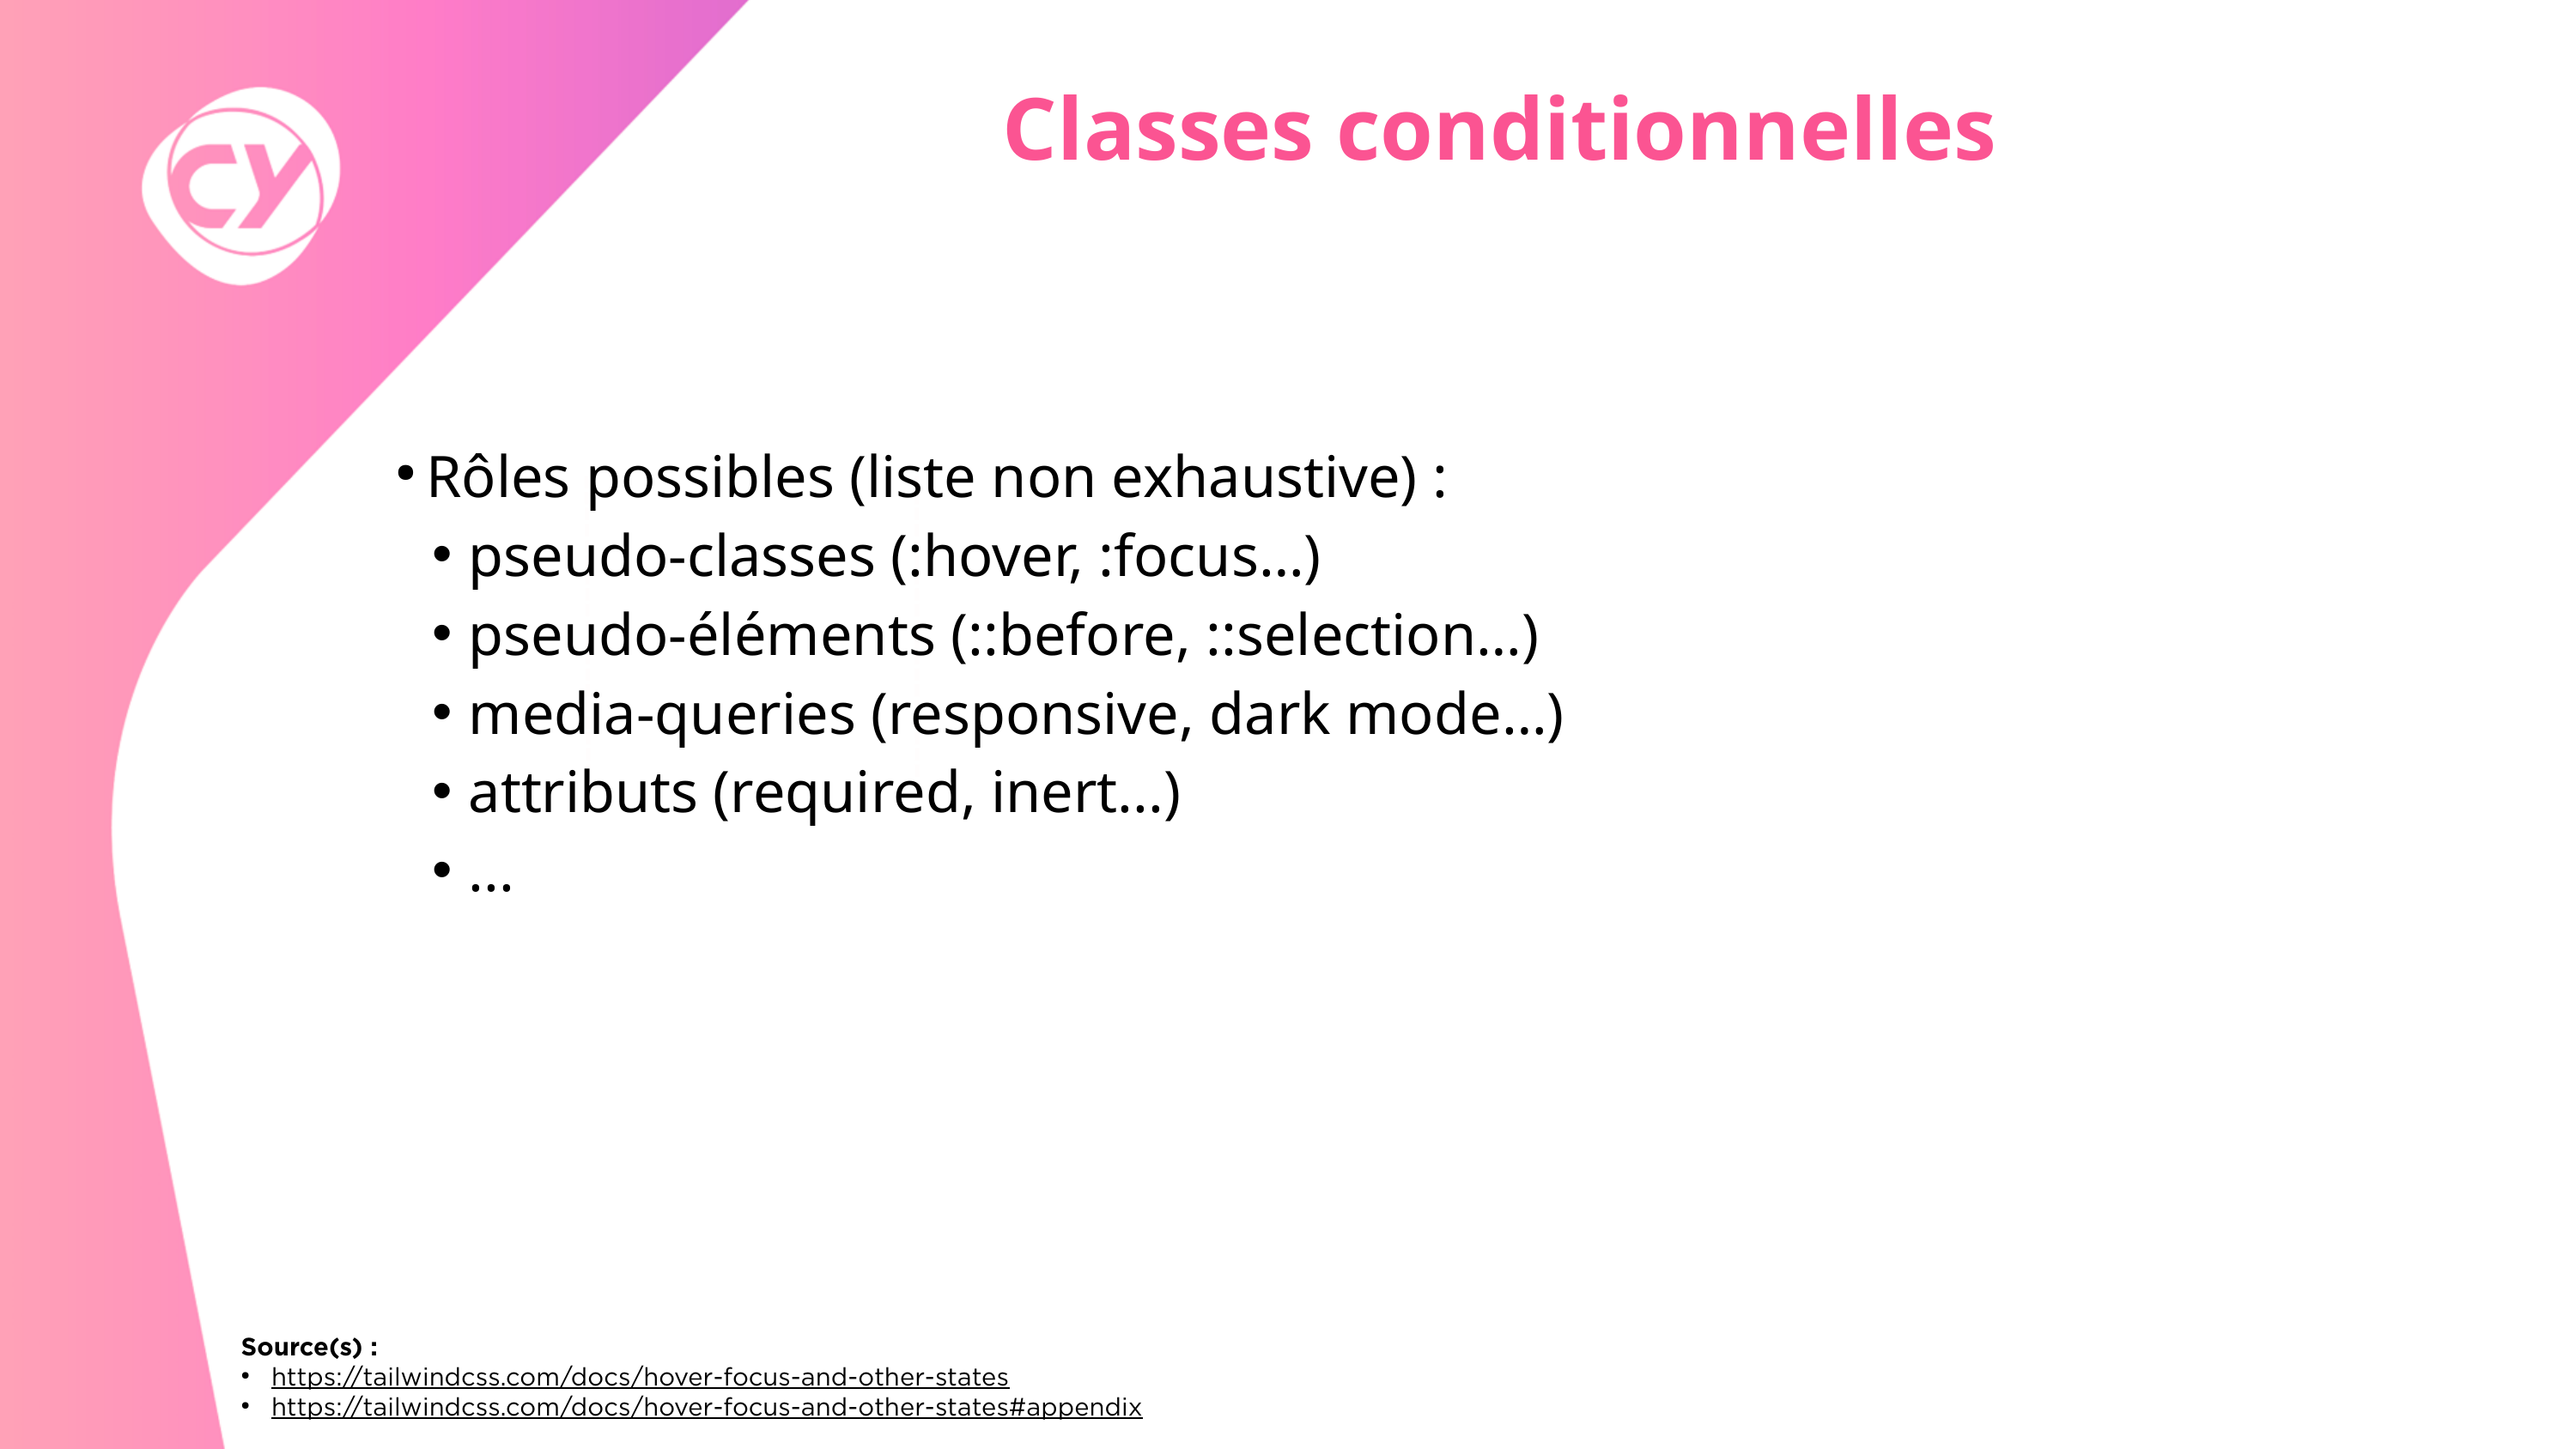

Classes conditionnelles
Rôles possibles (liste non exhaustive) :
pseudo-classes (:hover, :focus…)
pseudo-éléments (::before, ::selection…)
media-queries (responsive, dark mode…)
attributs (required, inert...)
...
Source(s) :
https://tailwindcss.com/docs/hover-focus-and-other-states
https://tailwindcss.com/docs/hover-focus-and-other-states#appendix